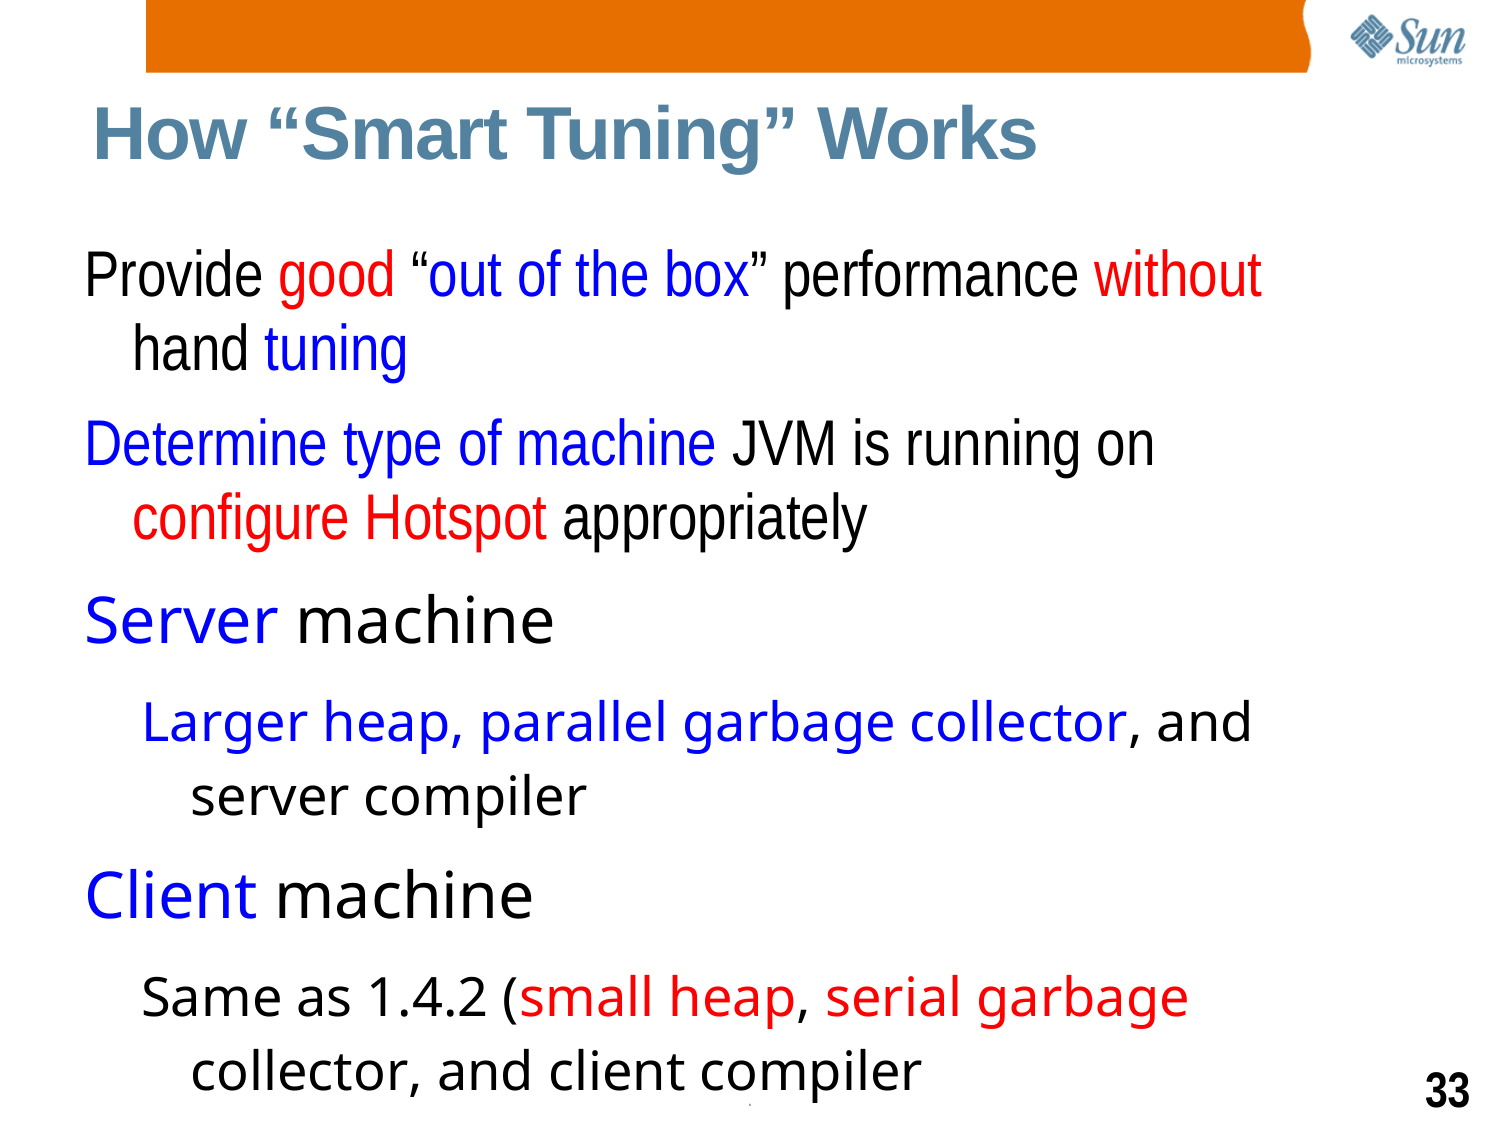

# How “Smart Tuning” Works
Provide good “out of the box” performance without hand tuning
Determine type of machine JVM is running on configure Hotspot appropriately
Server machine
Larger heap, parallel garbage collector, and server compiler
Client machine
Same as 1.4.2 (small heap, serial garbage collector, and client compiler